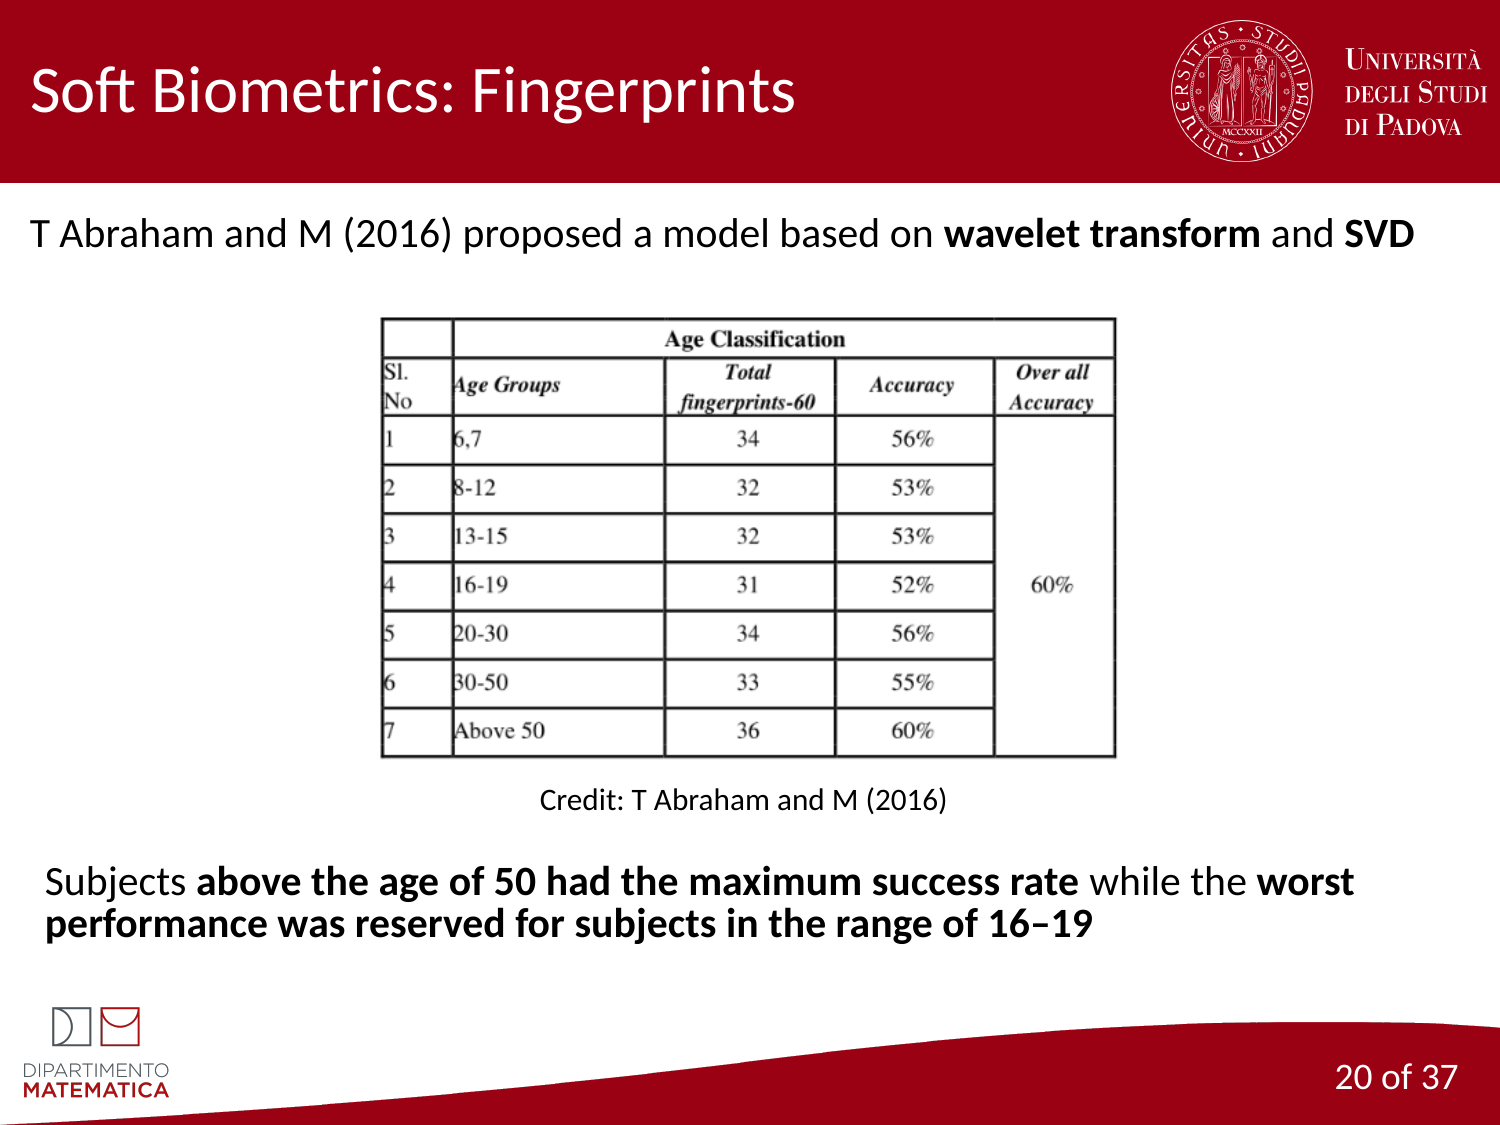

# Soft Biometrics: Fingerprints
T Abraham and M (2016) proposed a model based on wavelet transform and SVD
Credit: T Abraham and M (2016)
Subjects above the age of 50 had the maximum success rate while the worst performance was reserved for subjects in the range of 16–19
20 of 37